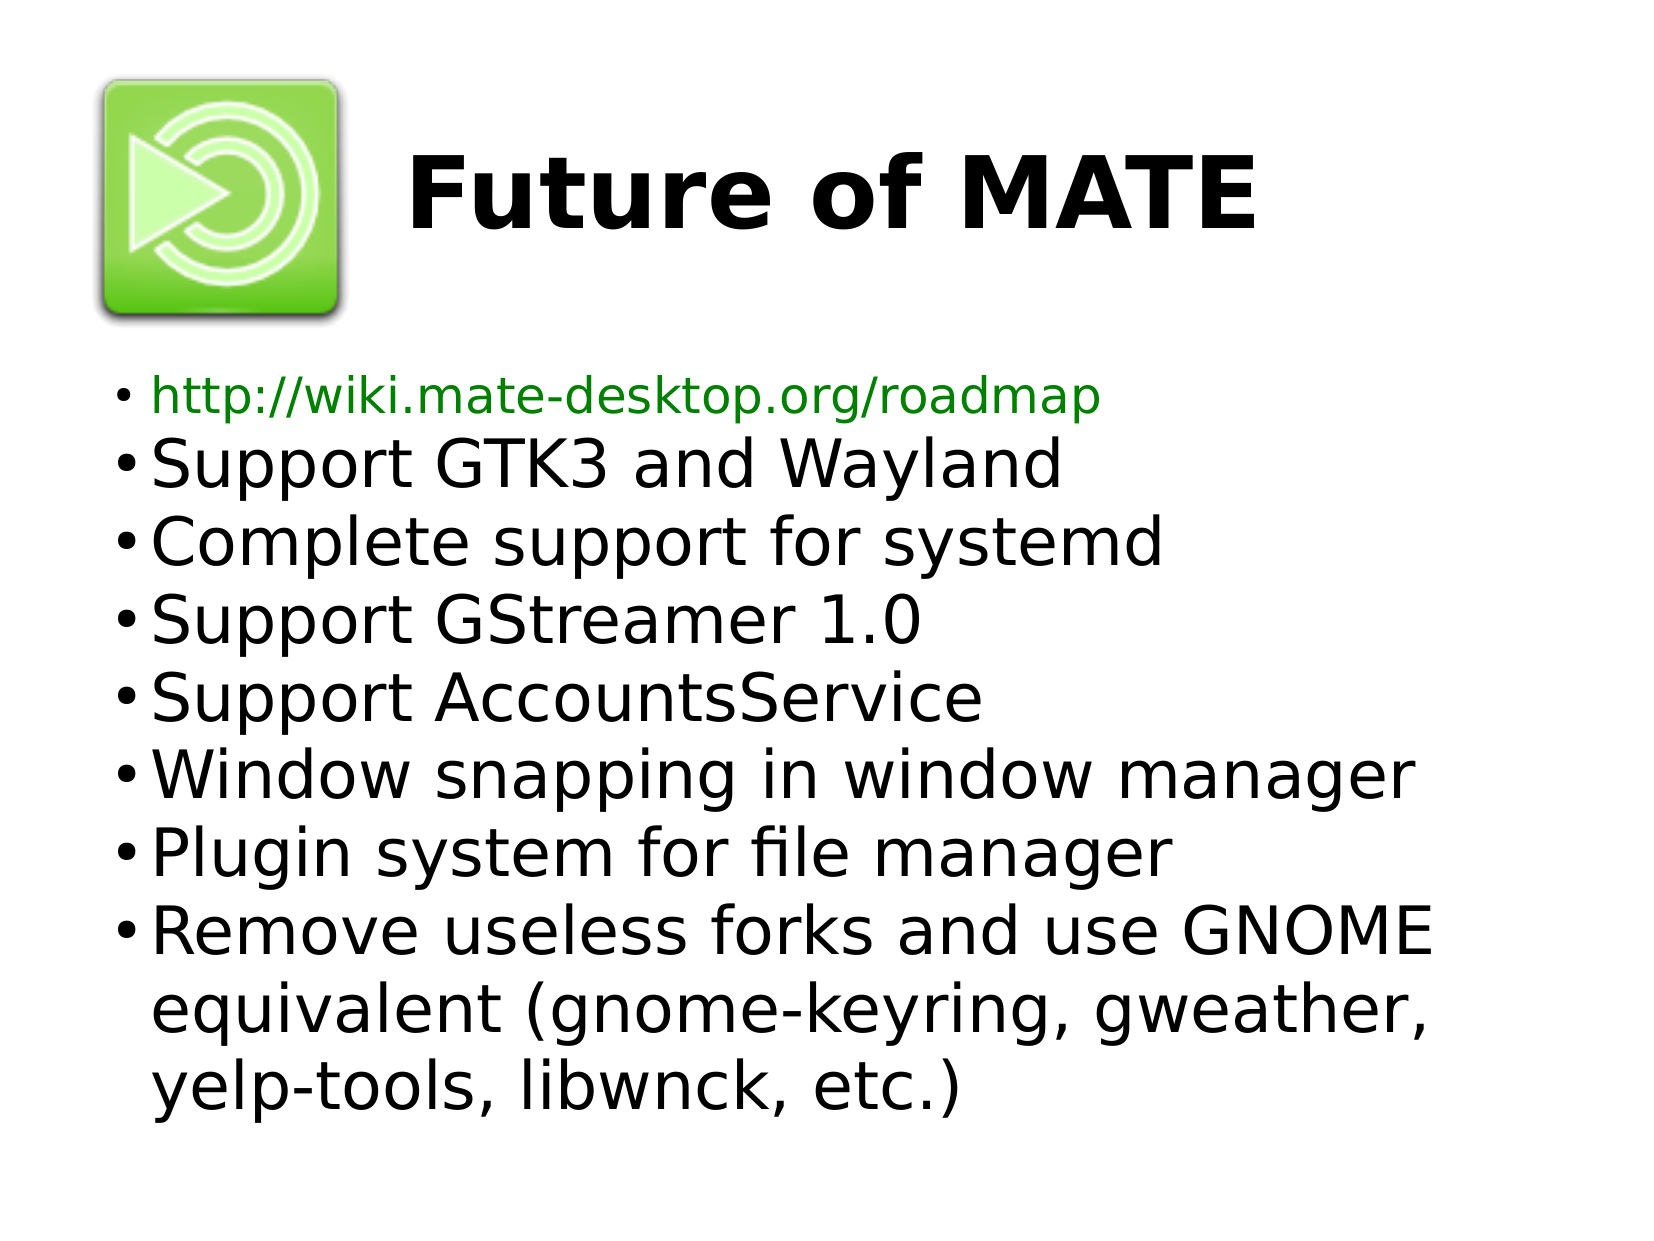

Future of MATE
http://wiki.mate-desktop.org/roadmap
Support GTK3 and Wayland
Complete support for systemd
Support GStreamer 1.0
Support AccountsService
Window snapping in window manager
Plugin system for file manager
Remove useless forks and use GNOME
equivalent (gnome-keyring, gweather,
yelp-tools, libwnck, etc.)